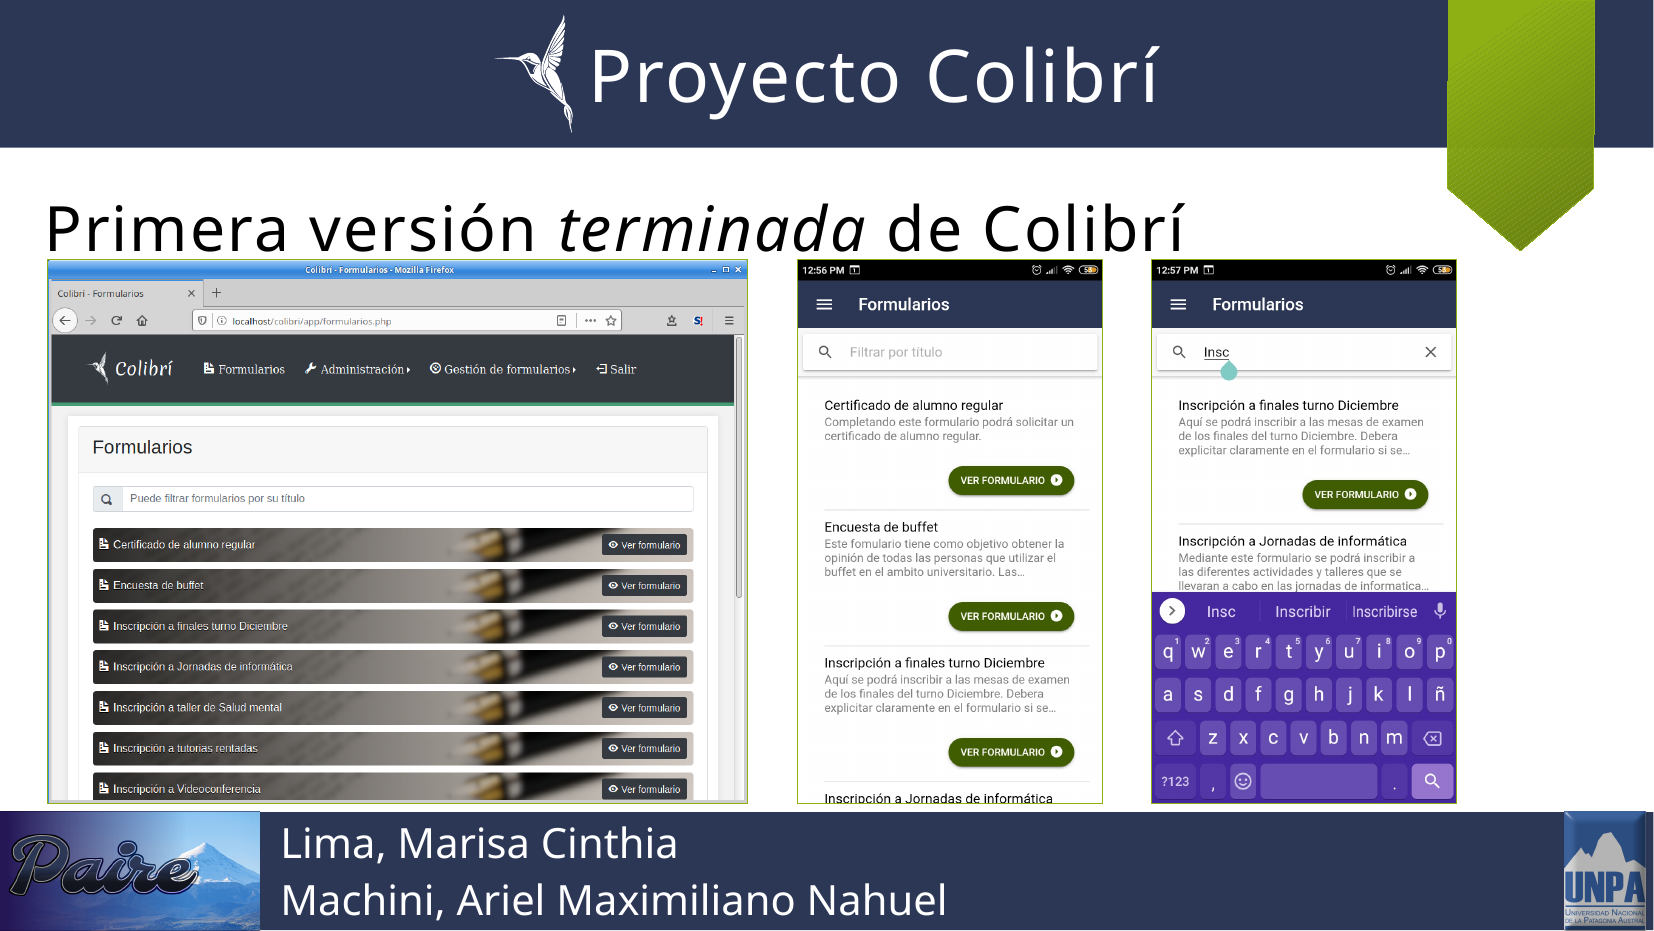

Proyecto Colibrí
Primera versión terminada de Colibrí
Lima, Marisa Cinthia
Machini, Ariel Maximiliano Nahuel